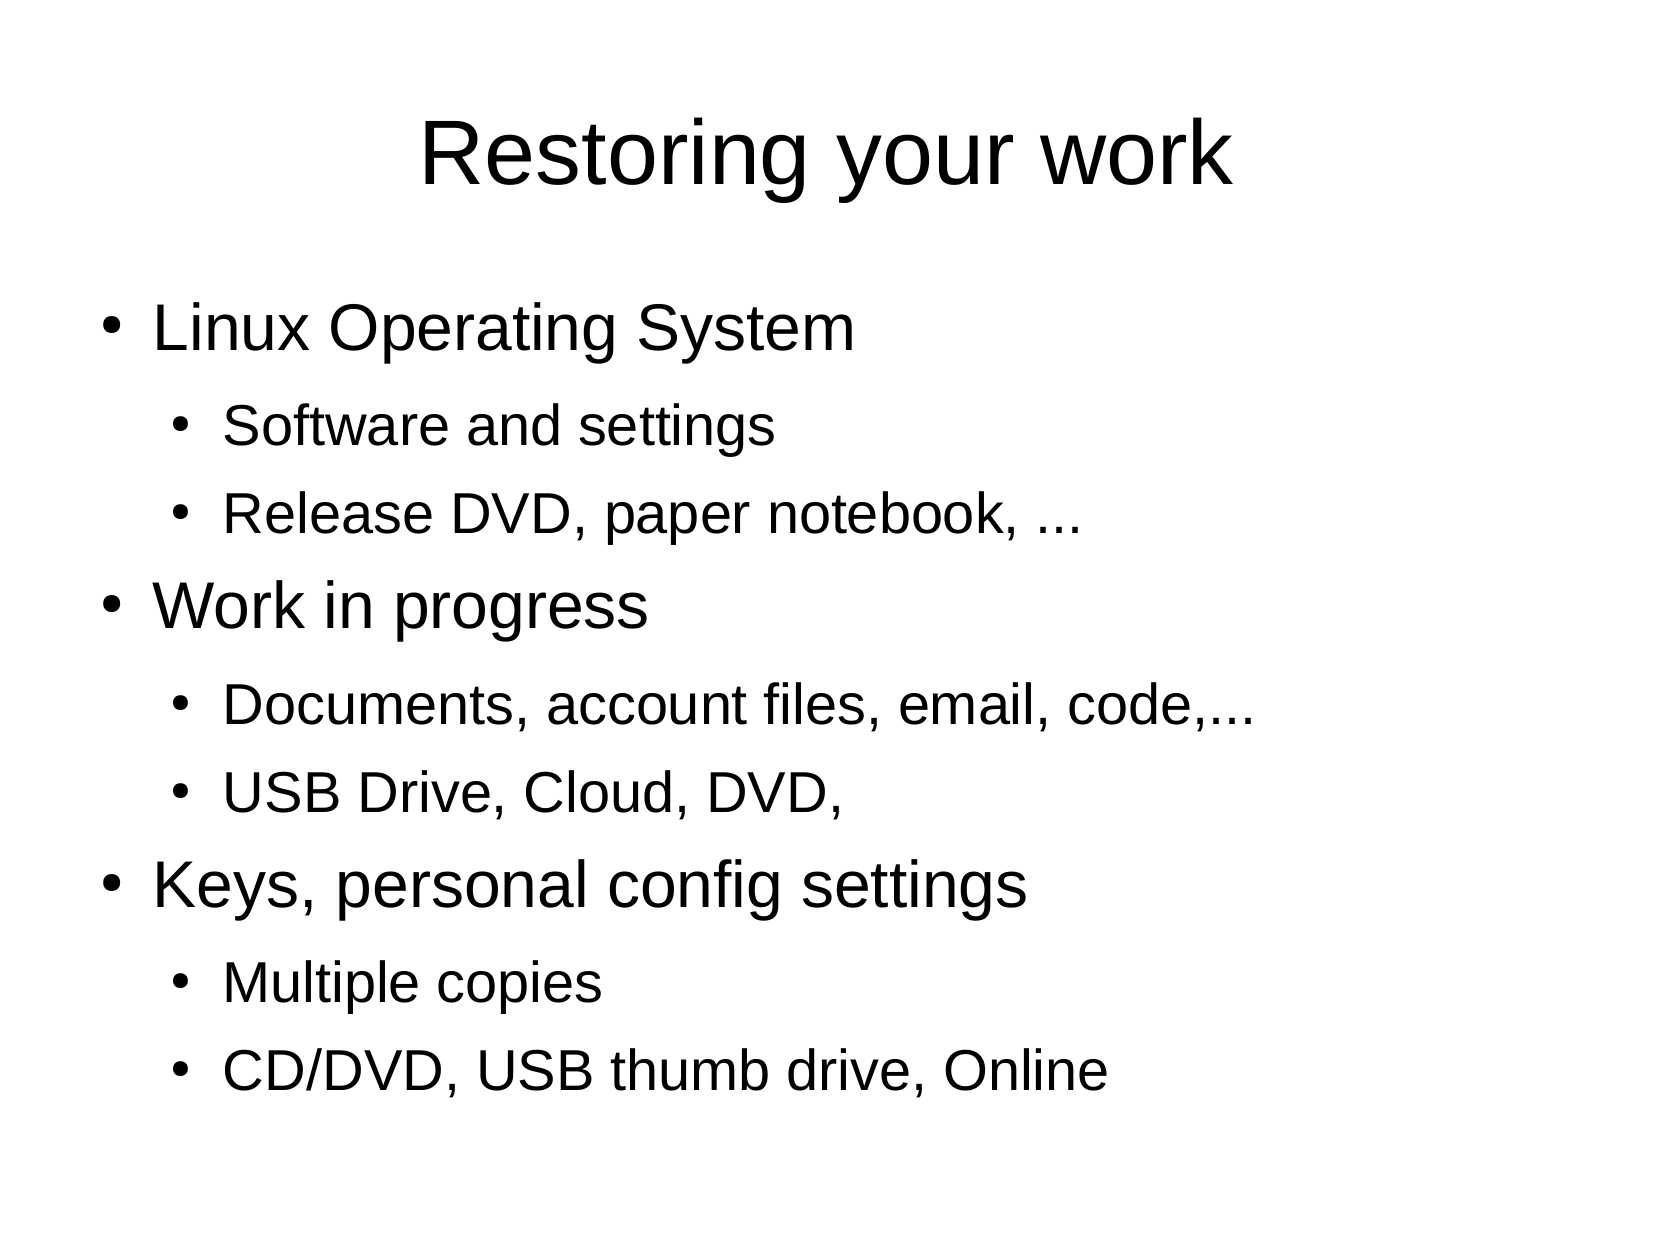

# Restoring your work
Linux Operating System
Software and settings
Release DVD, paper notebook, ...
Work in progress
Documents, account files, email, code,...
USB Drive, Cloud, DVD,
Keys, personal config settings
Multiple copies
CD/DVD, USB thumb drive, Online